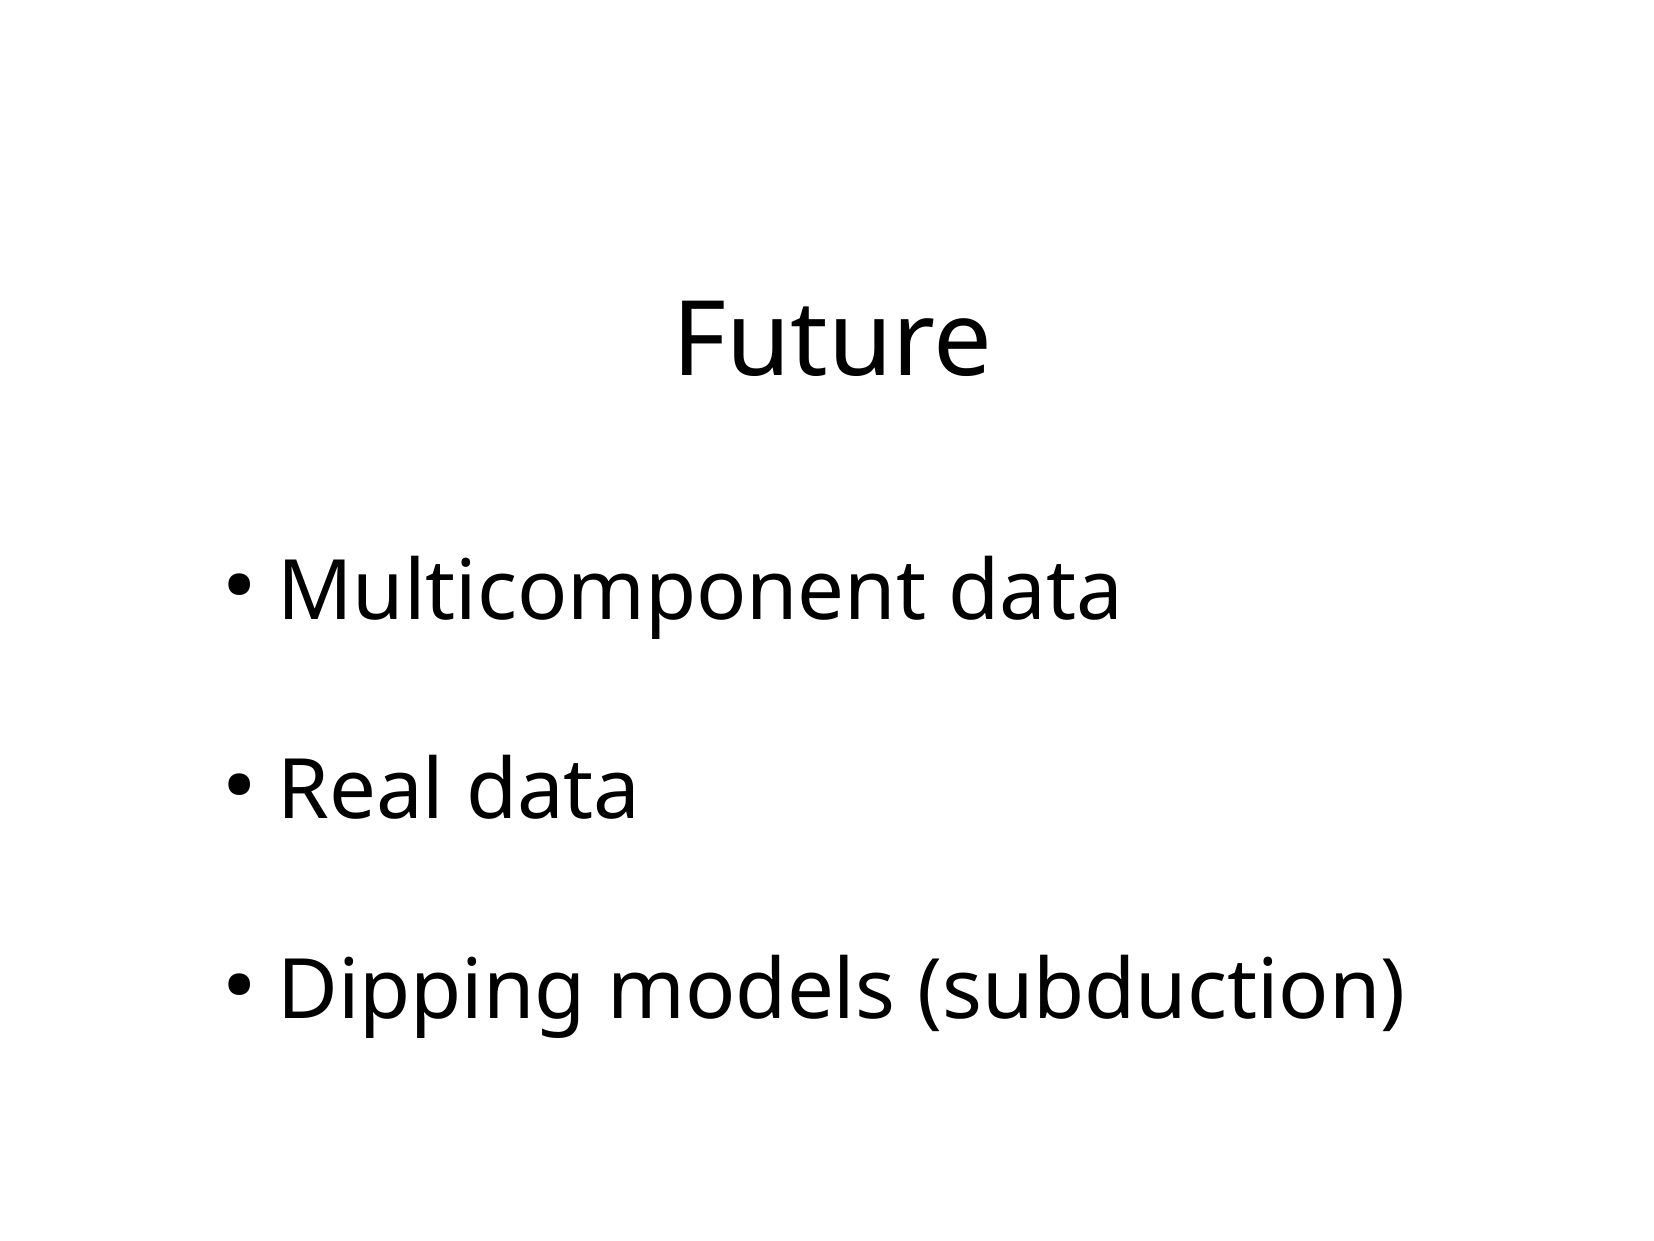

# Future
Multicomponent data
Real data
Dipping models (subduction)